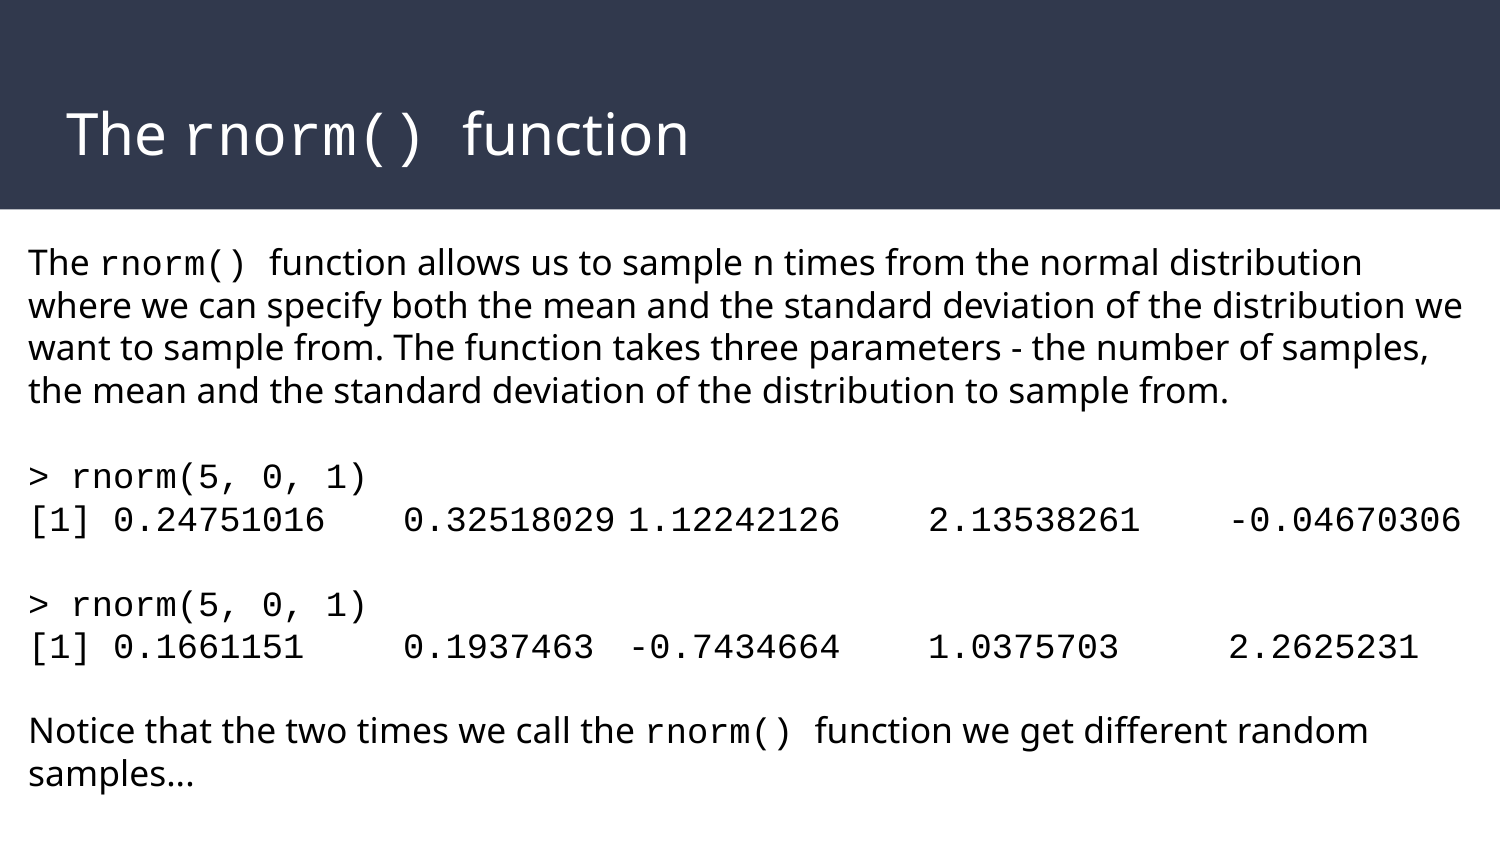

# The rnorm() function
The rnorm() function allows us to sample n times from the normal distribution where we can specify both the mean and the standard deviation of the distribution we want to sample from. The function takes three parameters - the number of samples, the mean and the standard deviation of the distribution to sample from.
> rnorm(5, 0, 1)
[1] 0.24751016		0.32518029	1.12242126		2.13538261		-0.04670306
> rnorm(5, 0, 1)
[1] 0.1661151		0.1937463	-0.7434664		1.0375703		2.2625231
Notice that the two times we call the rnorm() function we get different random samples...